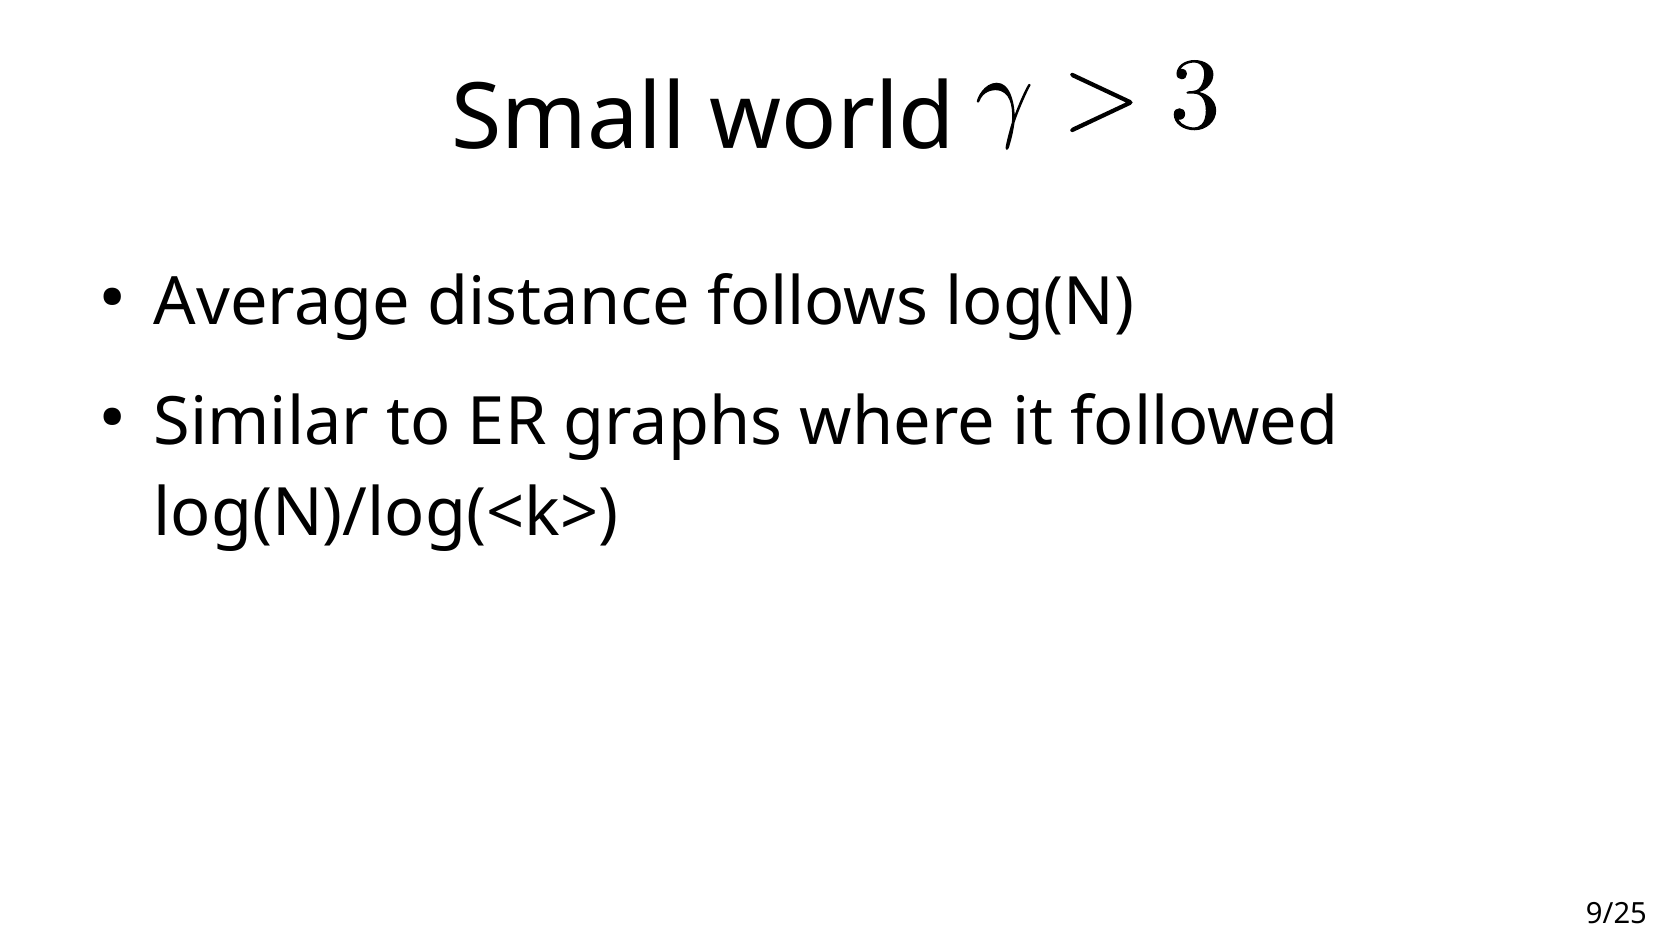

# Small world
Average distance follows log(N)
Similar to ER graphs where it followed log(N)/log(<k>)
9